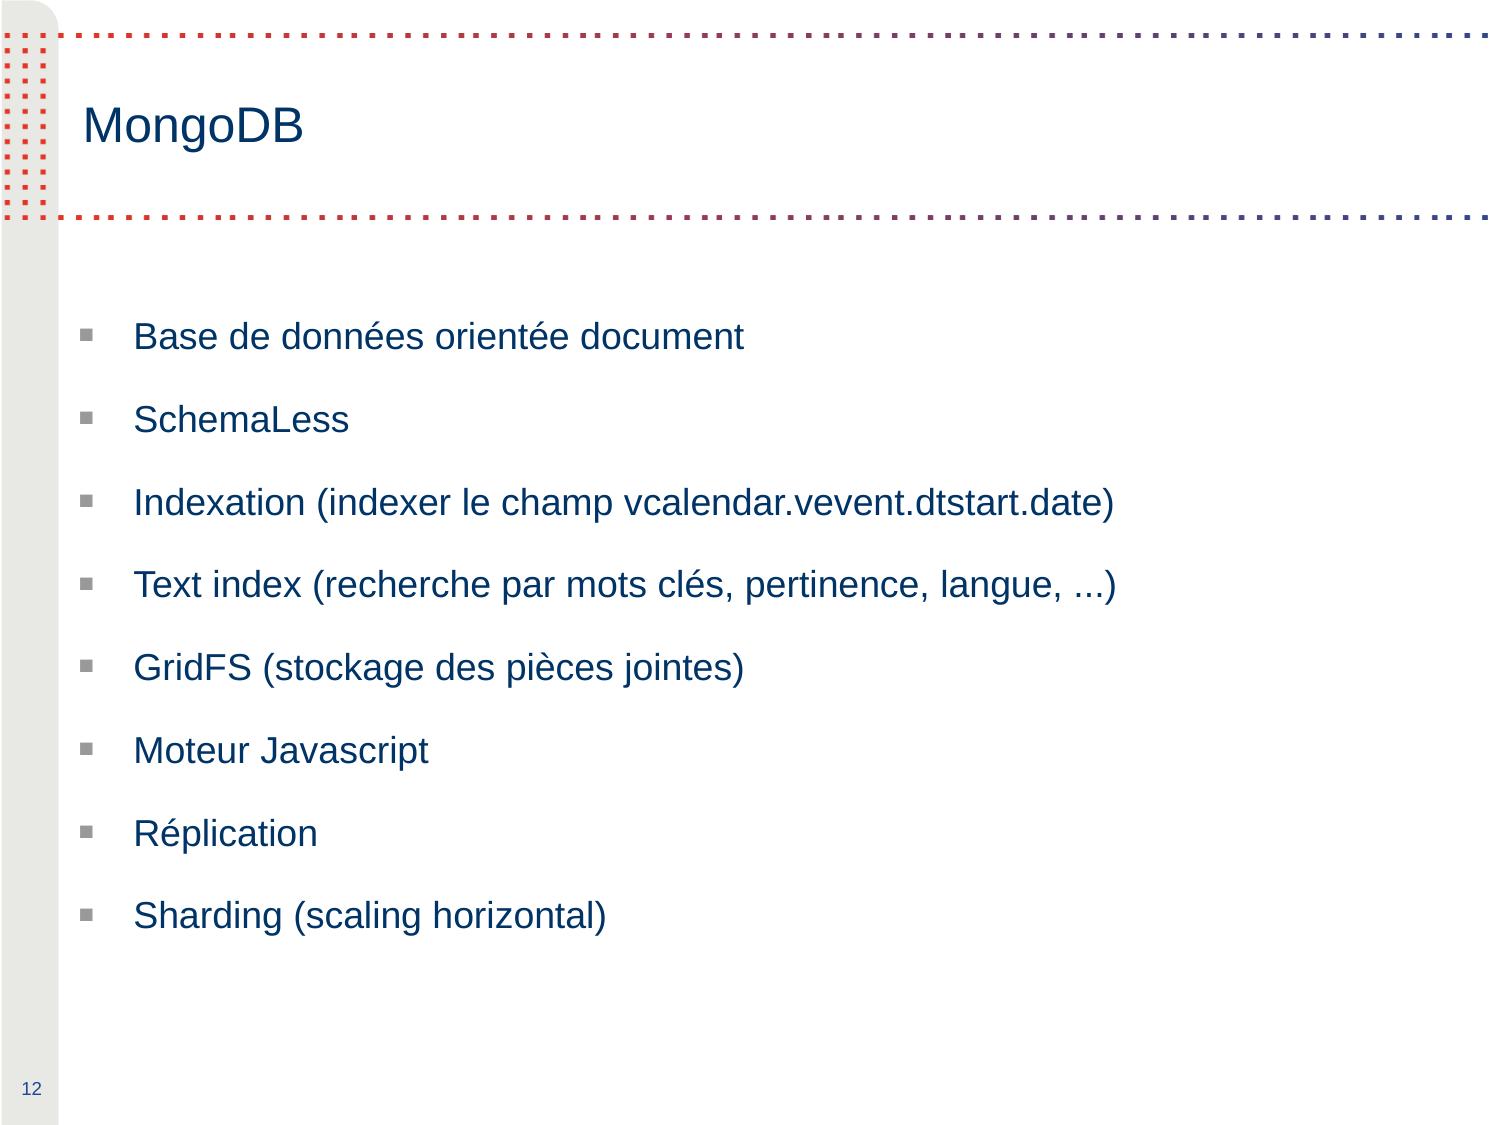

# MongoDB
Base de données orientée document
SchemaLess
Indexation (indexer le champ vcalendar.vevent.dtstart.date)
Text index (recherche par mots clés, pertinence, langue, ...)
GridFS (stockage des pièces jointes)
Moteur Javascript
Réplication
Sharding (scaling horizontal)